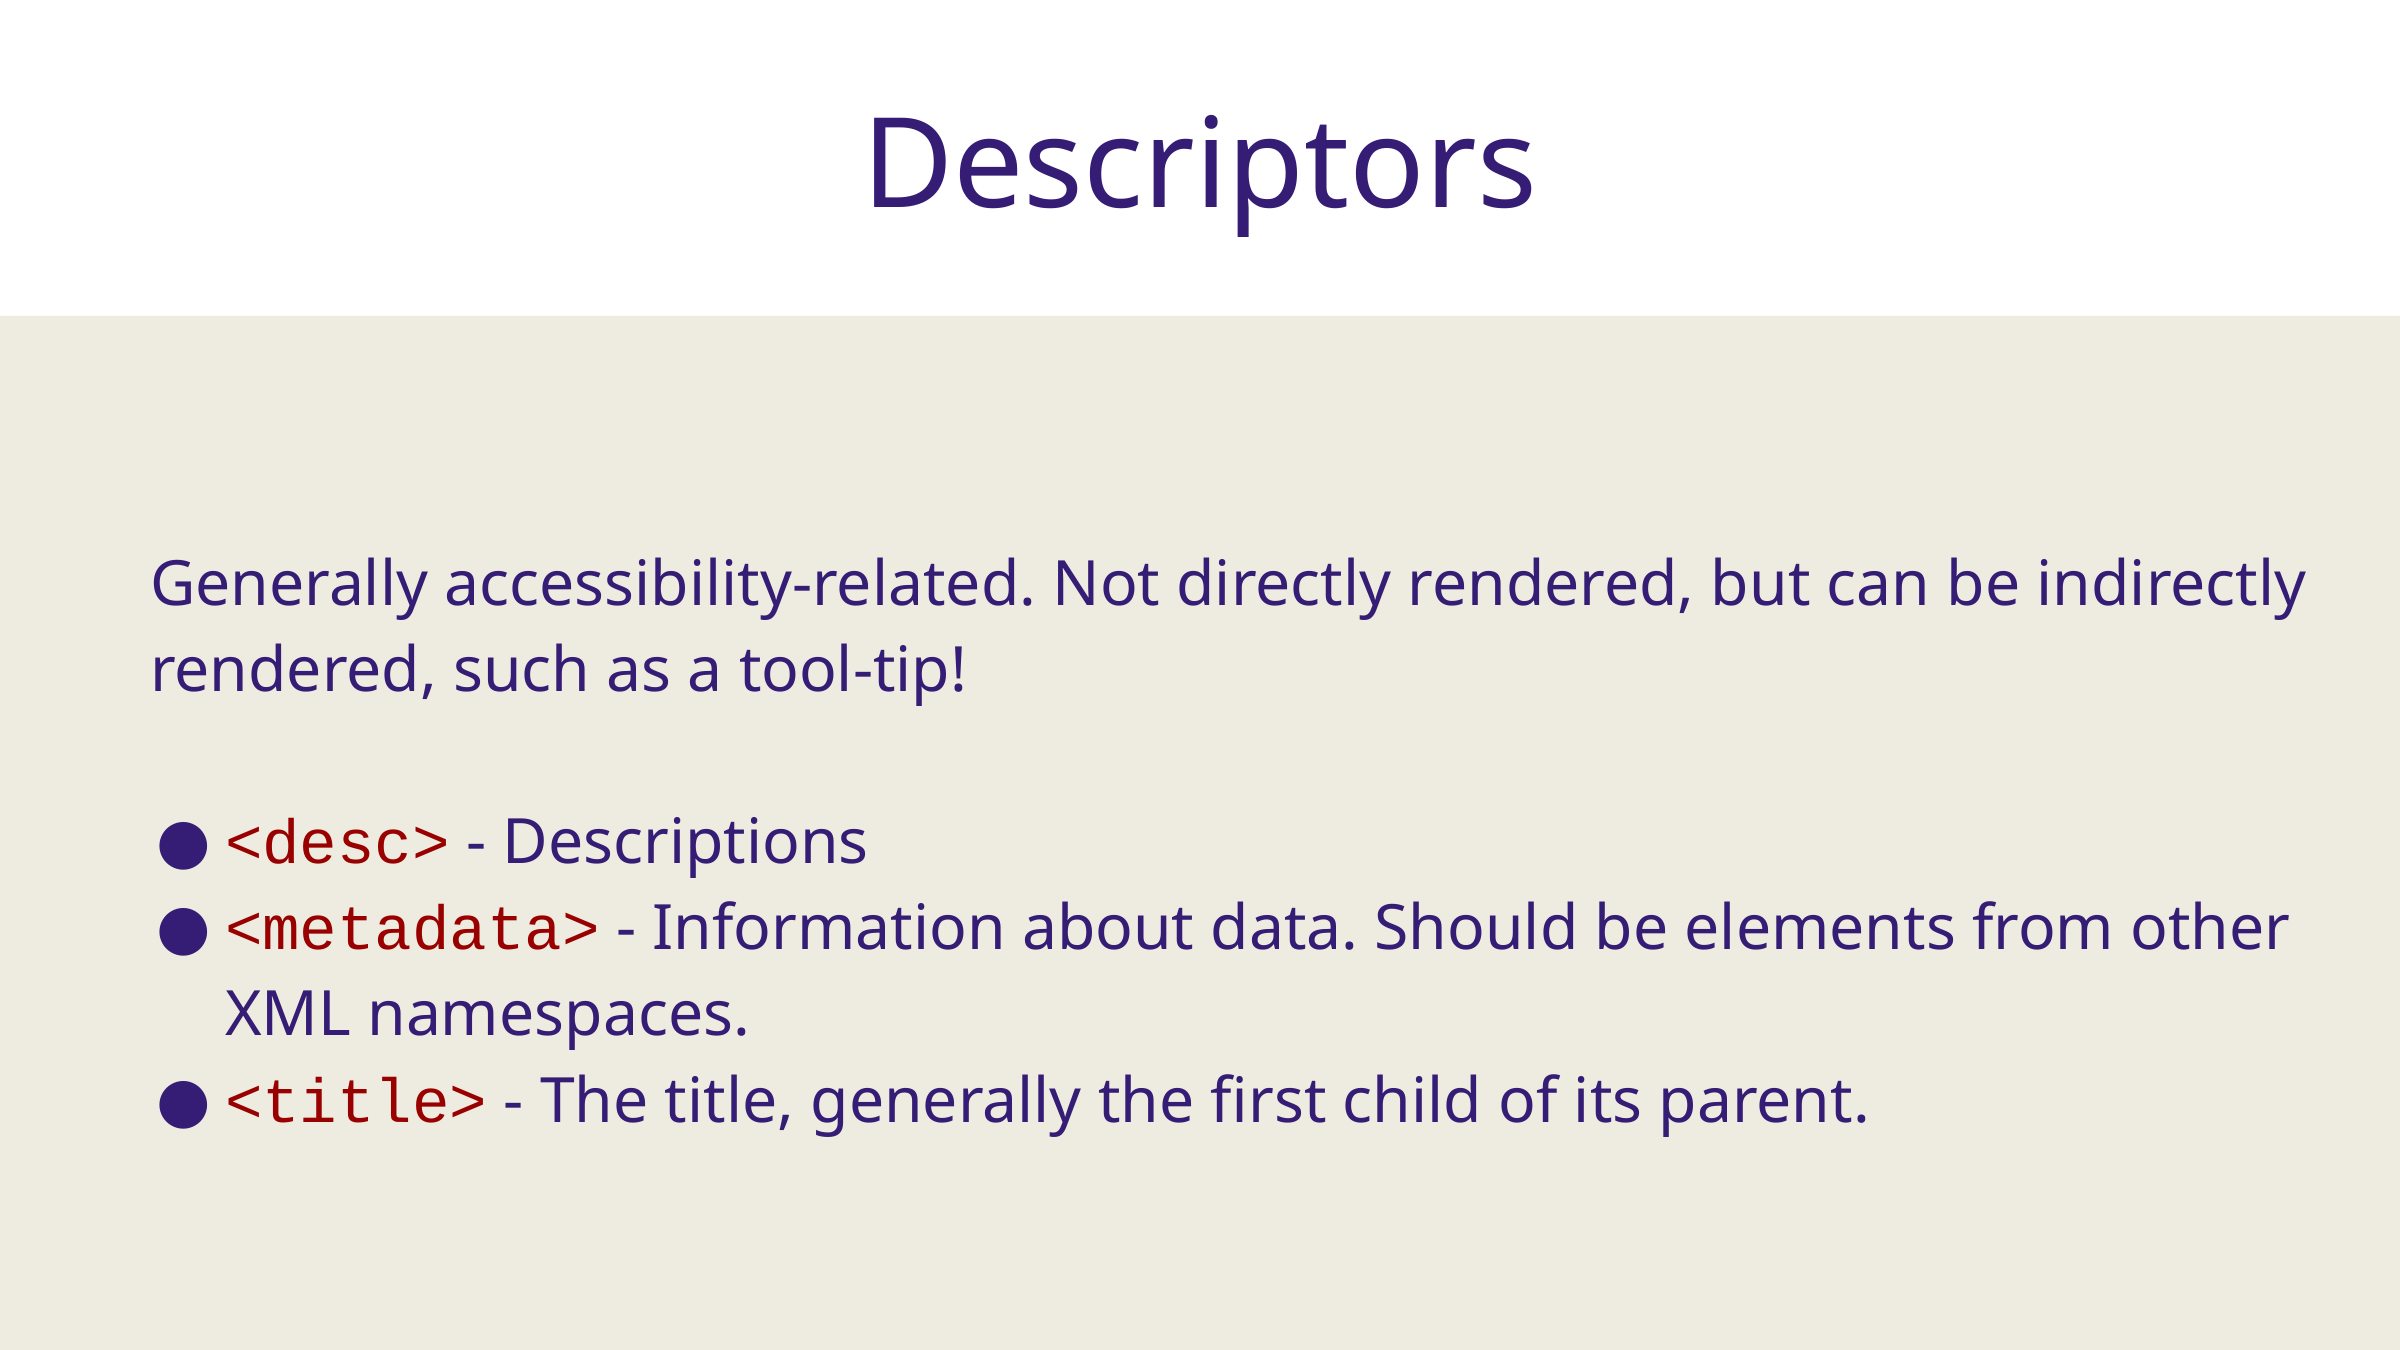

Descriptors
Generally accessibility-related. Not directly rendered, but can be indirectly rendered, such as a tool-tip!
<desc> - Descriptions
<metadata> - Information about data. Should be elements from other XML namespaces.
<title> - The title, generally the first child of its parent.